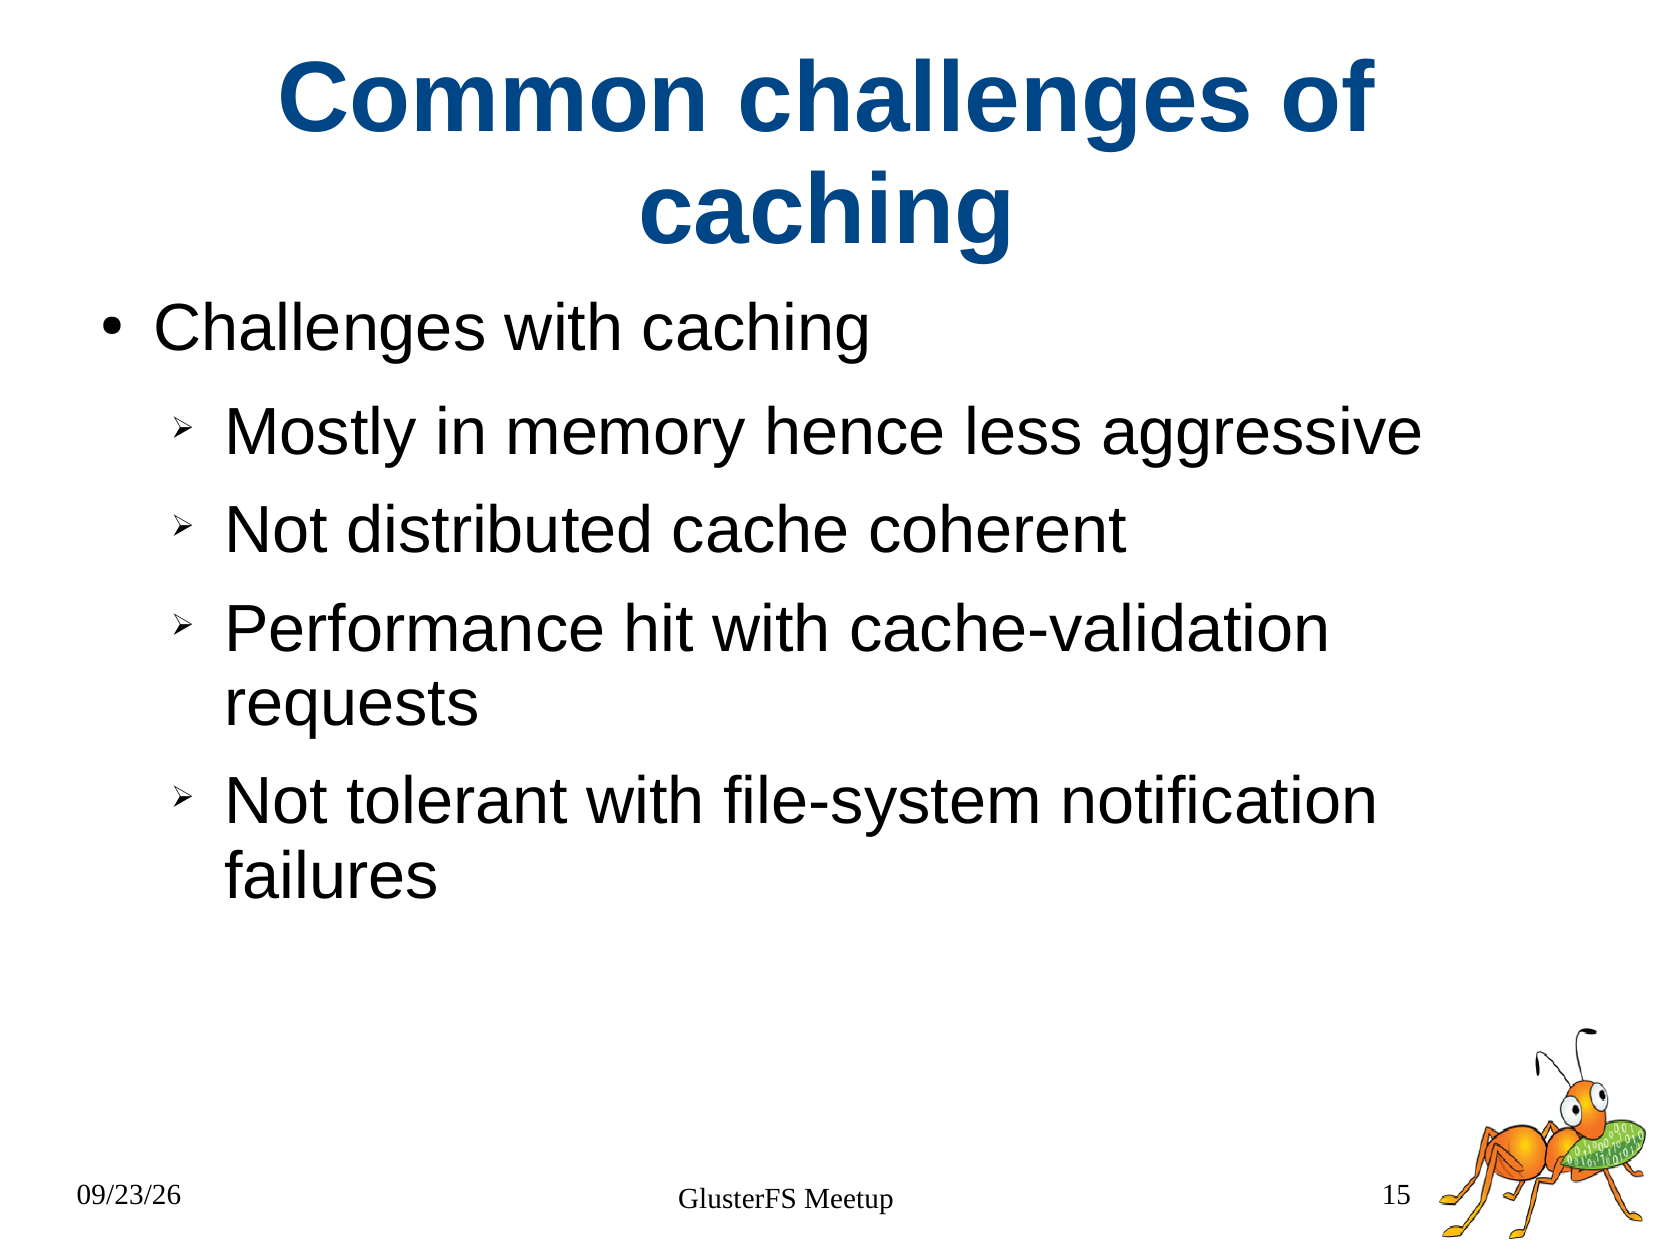

# Common challenges of caching
Challenges with caching
Mostly in memory hence less aggressive
Not distributed cache coherent
Performance hit with cache-validation requests
Not tolerant with file-system notification failures
15